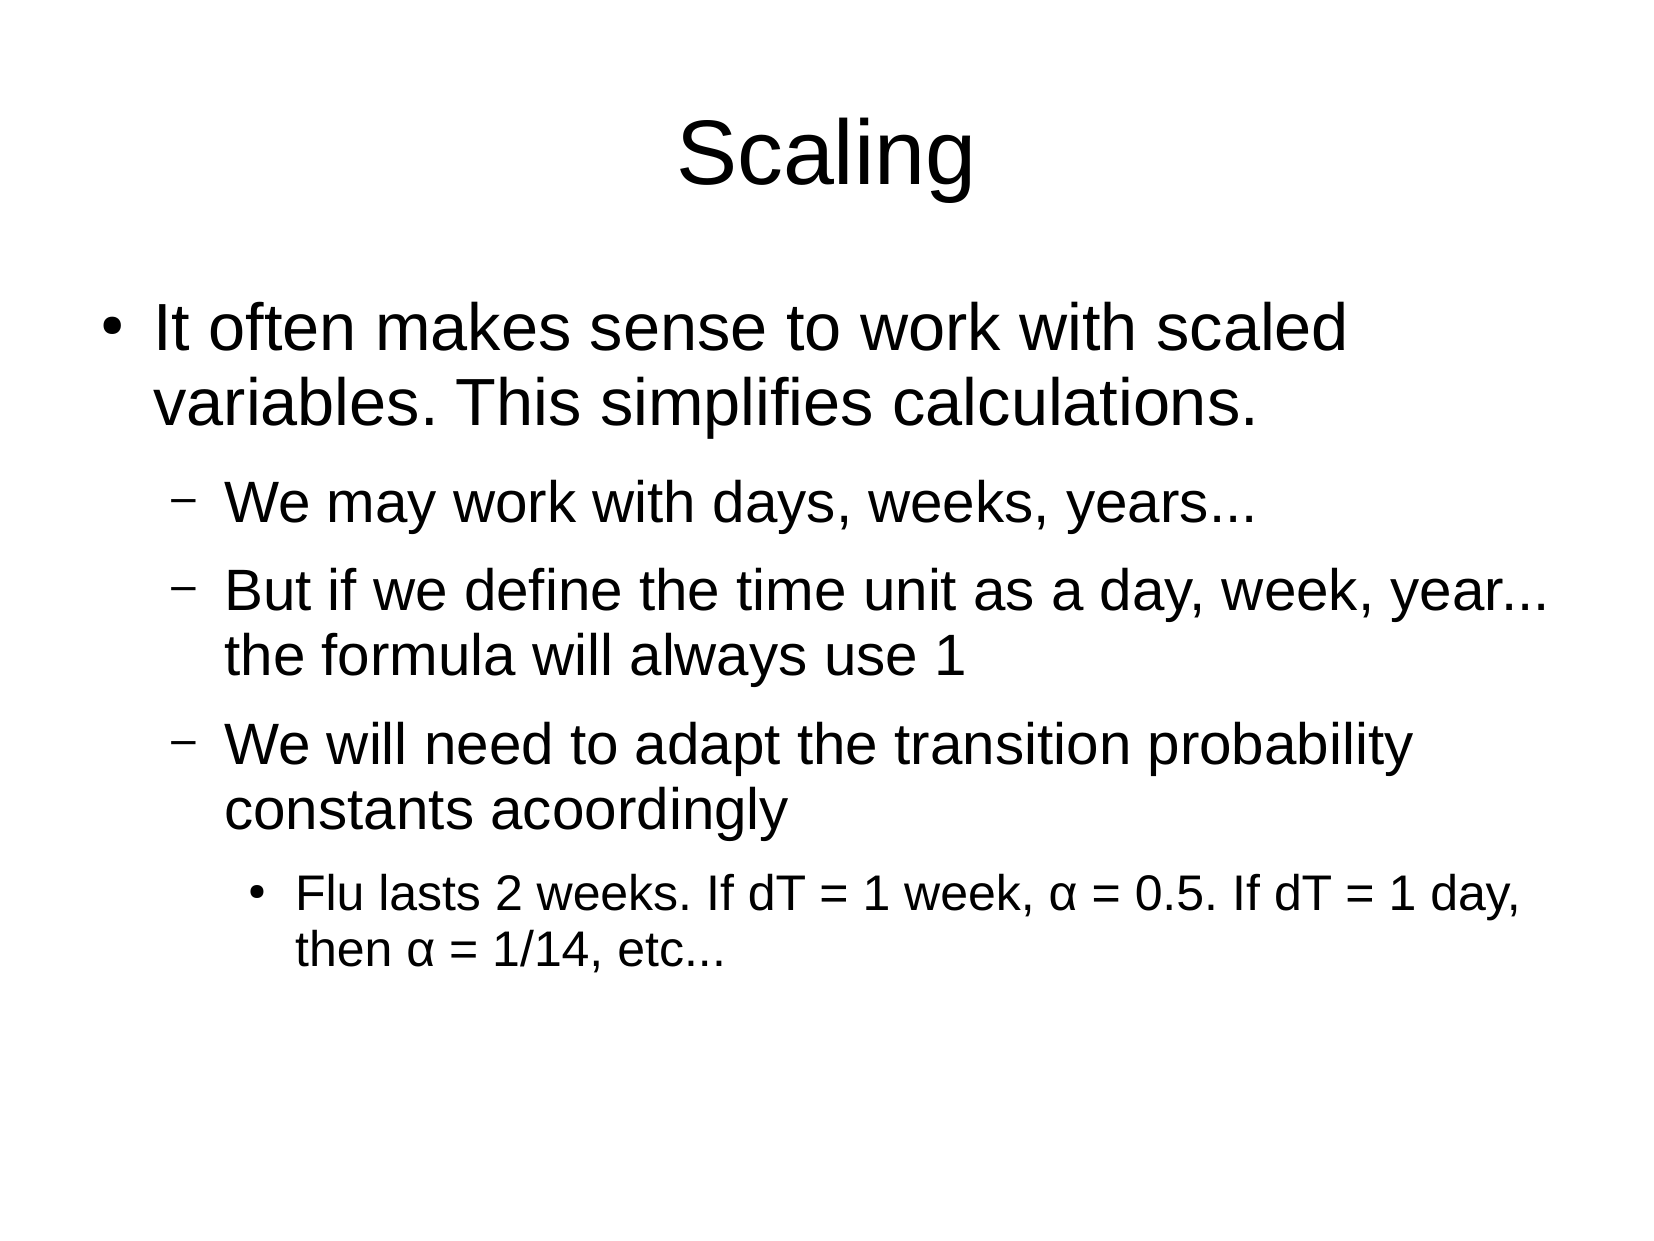

# Scaling
It often makes sense to work with scaled variables. This simplifies calculations.
We may work with days, weeks, years...
But if we define the time unit as a day, week, year... the formula will always use 1
We will need to adapt the transition probability constants acoordingly
Flu lasts 2 weeks. If dT = 1 week, α = 0.5. If dT = 1 day, then α = 1/14, etc...